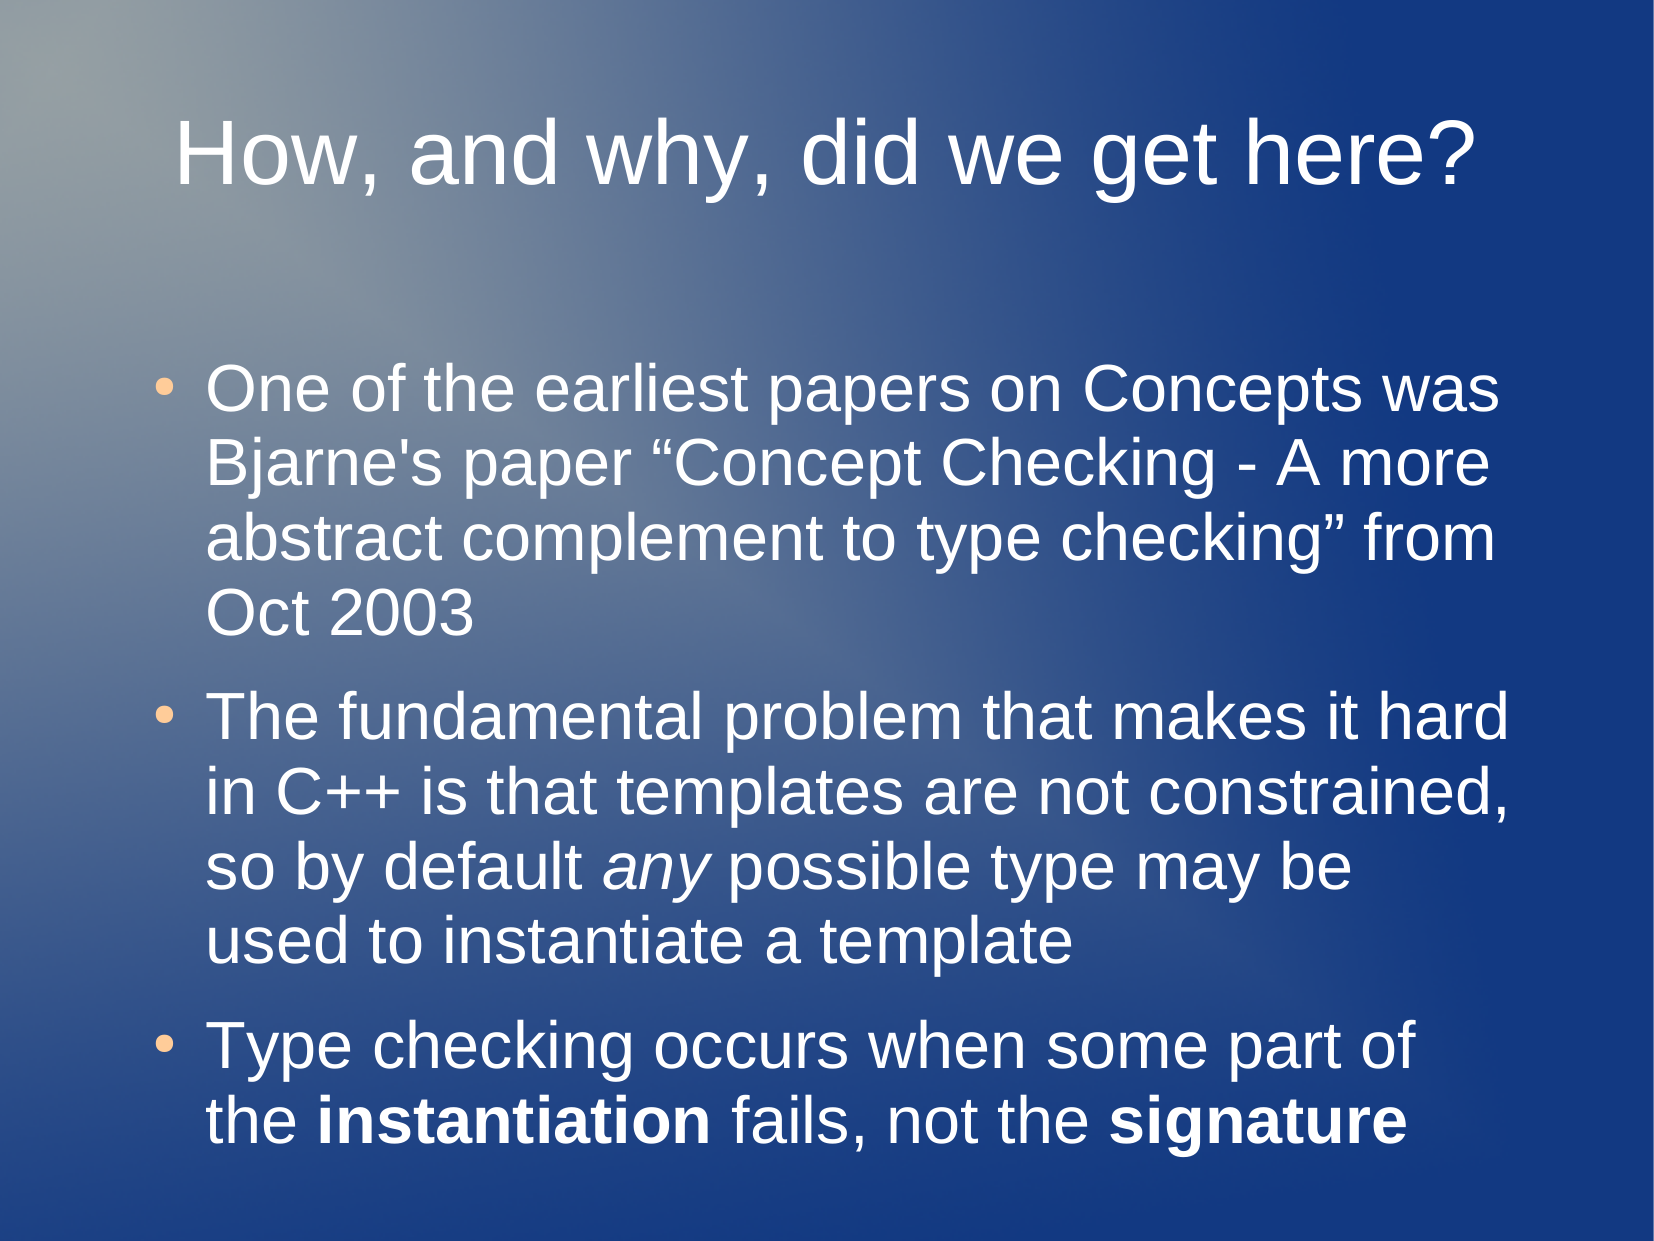

# How, and why, did we get here?
One of the earliest papers on Concepts was Bjarne's paper “Concept Checking - A more abstract complement to type checking” from Oct 2003
The fundamental problem that makes it hard in C++ is that templates are not constrained, so by default any possible type may be used to instantiate a template
Type checking occurs when some part of the instantiation fails, not the signature